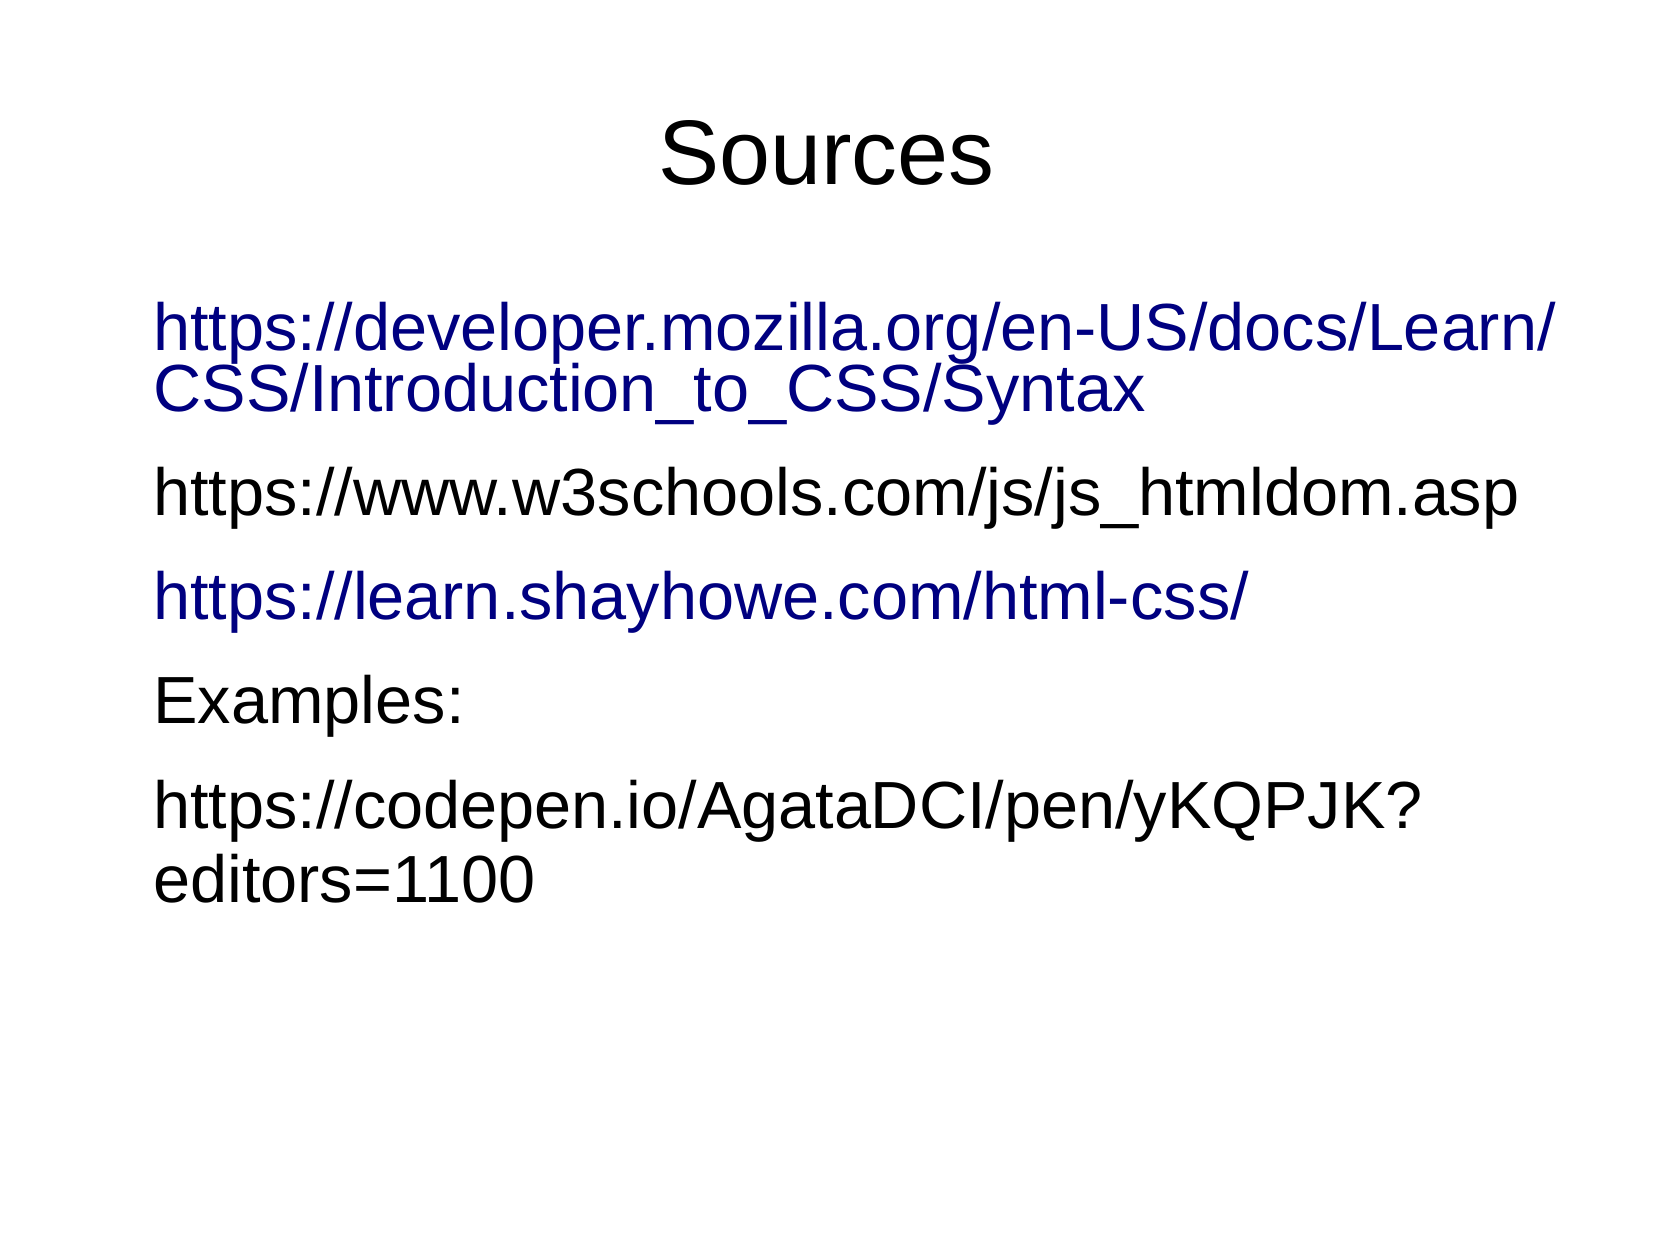

# Sources
https://developer.mozilla.org/en-US/docs/Learn/CSS/Introduction_to_CSS/Syntax
https://www.w3schools.com/js/js_htmldom.asp
https://learn.shayhowe.com/html-css/
Examples:
https://codepen.io/AgataDCI/pen/yKQPJK?editors=1100